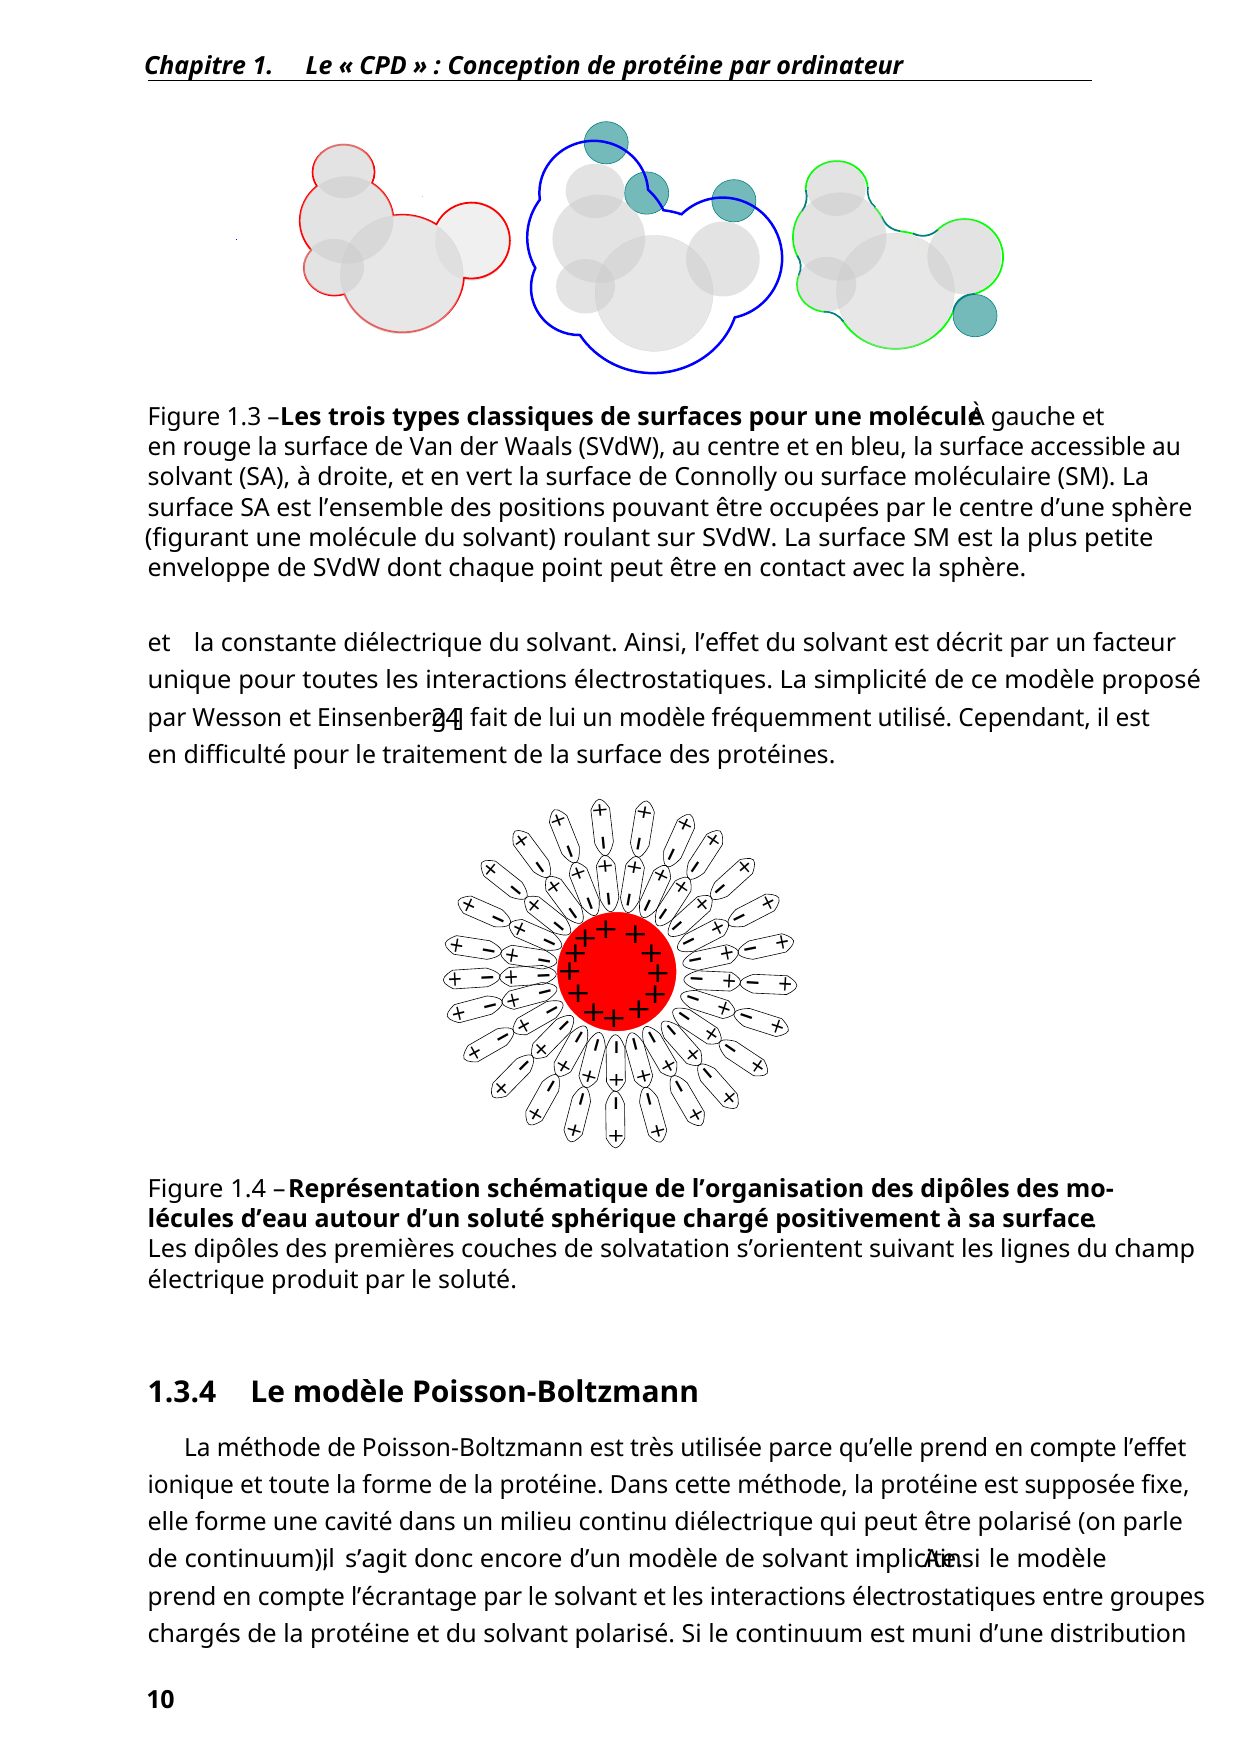

Chapitre 1.
Le « CPD » : Conception de protéine par ordinateur
Figure 1.3 –
Les trois types classiques de surfaces pour une molécule
À gauche et
en rouge la surface de Van der Waals (SVdW), au centre et en bleu, la surface accessible au
solvant (SA), à droite, et en vert la surface de Connolly ou surface moléculaire (SM). La
surface SA est l’ensemble des positions pouvant être occupées par le centre d’une sphère
(figurant une molécule du solvant) roulant sur SVdW. La surface SM est la plus petite
enveloppe de SVdW dont chaque point peut être en contact avec la sphère.
et
la constante diélectrique du solvant. Ainsi, l’effet du solvant est décrit par un facteur
unique pour toutes les interactions électrostatiques. La simplicité de ce modèle proposé
par Wesson et Einsenberg [
24
] fait de lui un modèle fréquemment utilisé. Cependant, il est
en difficulté pour le traitement de la surface des protéines.
+
+
+
+
-
-
-
-
+
+
-
-
+
+
+
+
+
-
+
-
-
-
+
+
-
-
-
-
+
+
-
+
+
-
-
-
+
+
+
-
+
-
+
-
+
+
-
+
+
-
+
+
-
+
+
-
-
-
-
+
+
+
+
+
+
-
-
+
+
-
+
+
+
-
-
+
-
+
+
-
+
-
-
-
-
-
+
-
+
-
+
-
+
+
+
-
+
+
-
+
+
-
-
+
-
-
-
+
+
+
+
+
Figure 1.4 –
Représentation schématique de l’organisation des dipôles des mo-
lécules d’eau autour d’un soluté sphérique chargé positivement à sa surface
.
Les dipôles des premières couches de solvatation s’orientent suivant les lignes du champ
électrique produit par le soluté.
1.3.4
Le modèle Poisson-Boltzmann
La méthode de Poisson-Boltzmann est très utilisée parce qu’elle prend en compte l’effet
ionique et toute la forme de la protéine. Dans cette méthode, la protéine est supposée fixe,
elle forme une cavité dans un milieu continu diélectrique qui peut être polarisé (on parle
de continuum),
il
s’agit donc encore d’un modèle de solvant implicite.
Ainsi
le modèle
prend en compte l’écrantage par le solvant et les interactions électrostatiques entre groupes
chargés de la protéine et du solvant polarisé. Si le continuum est muni d’une distribution
10